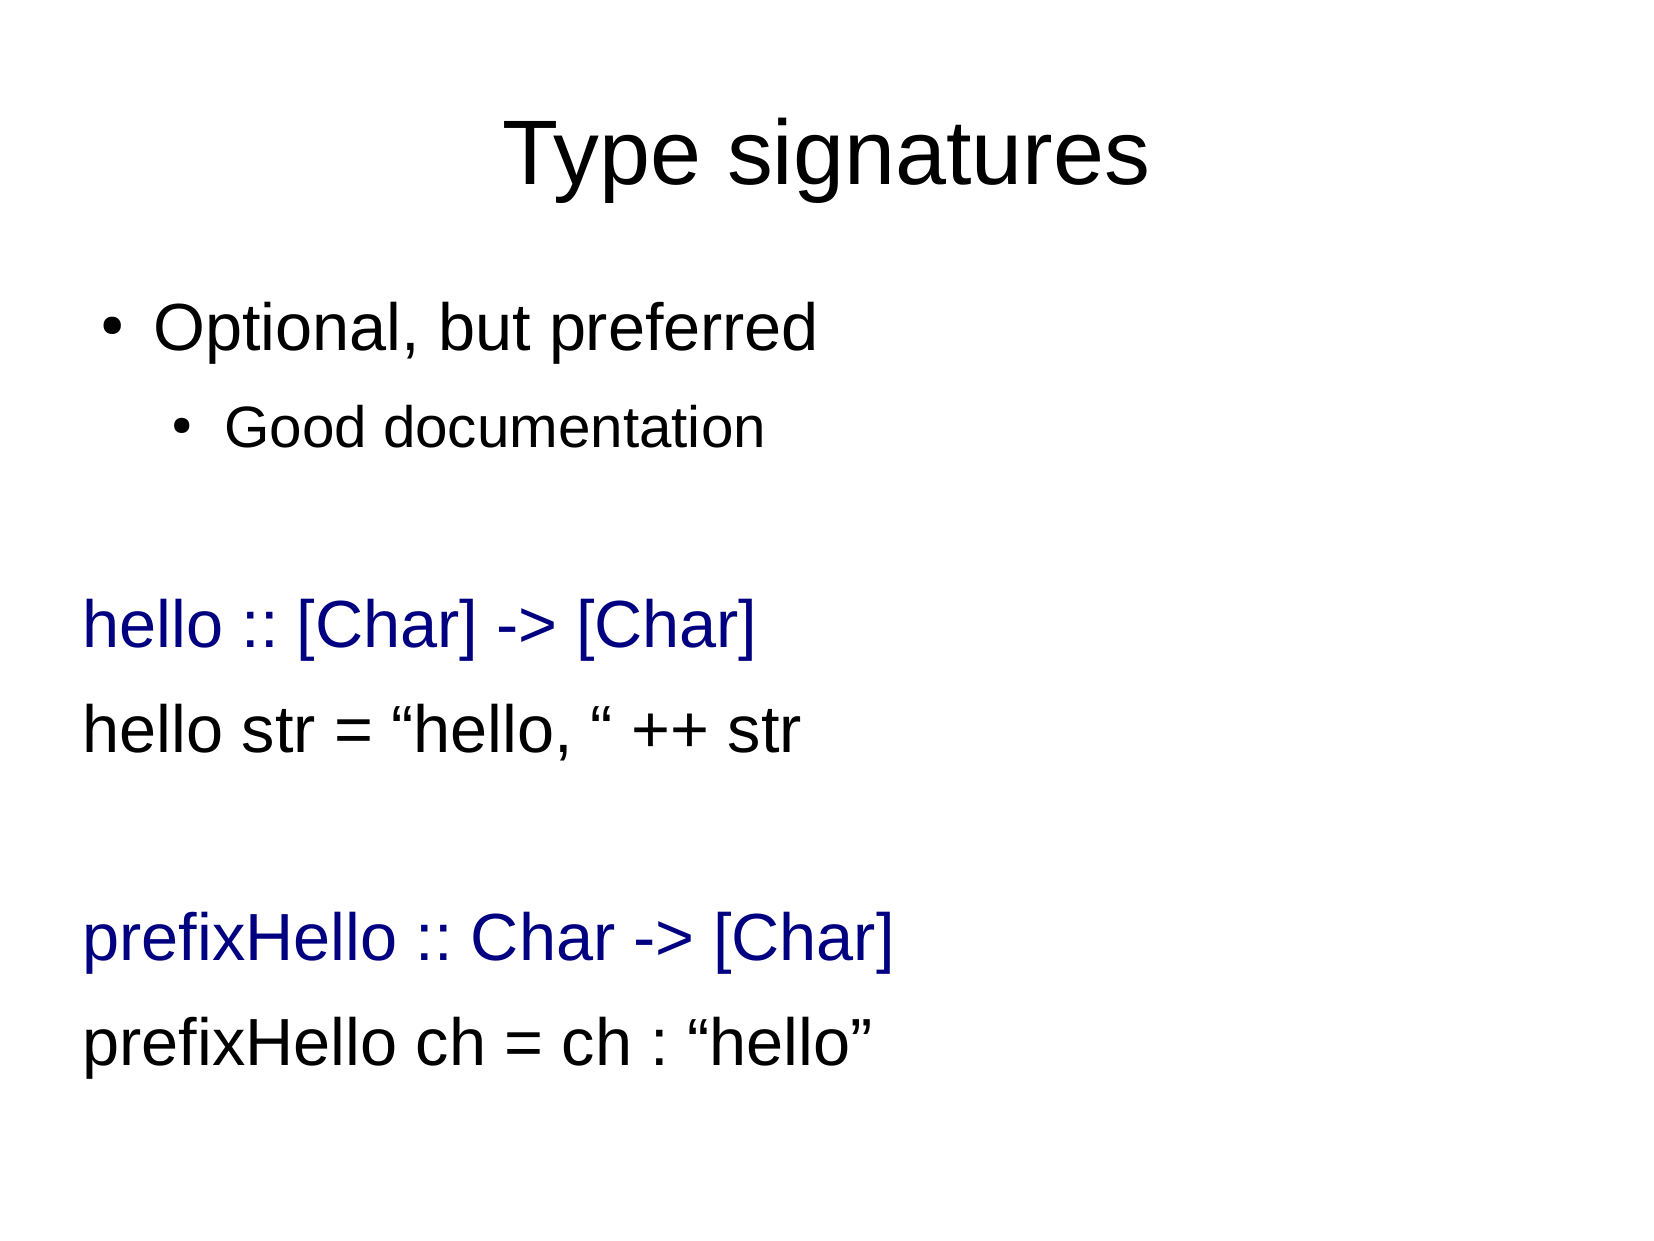

# Type signatures
Optional, but preferred
Good documentation
hello :: [Char] -> [Char]
hello str = “hello, “ ++ str
prefixHello :: Char -> [Char]
prefixHello ch = ch : “hello”